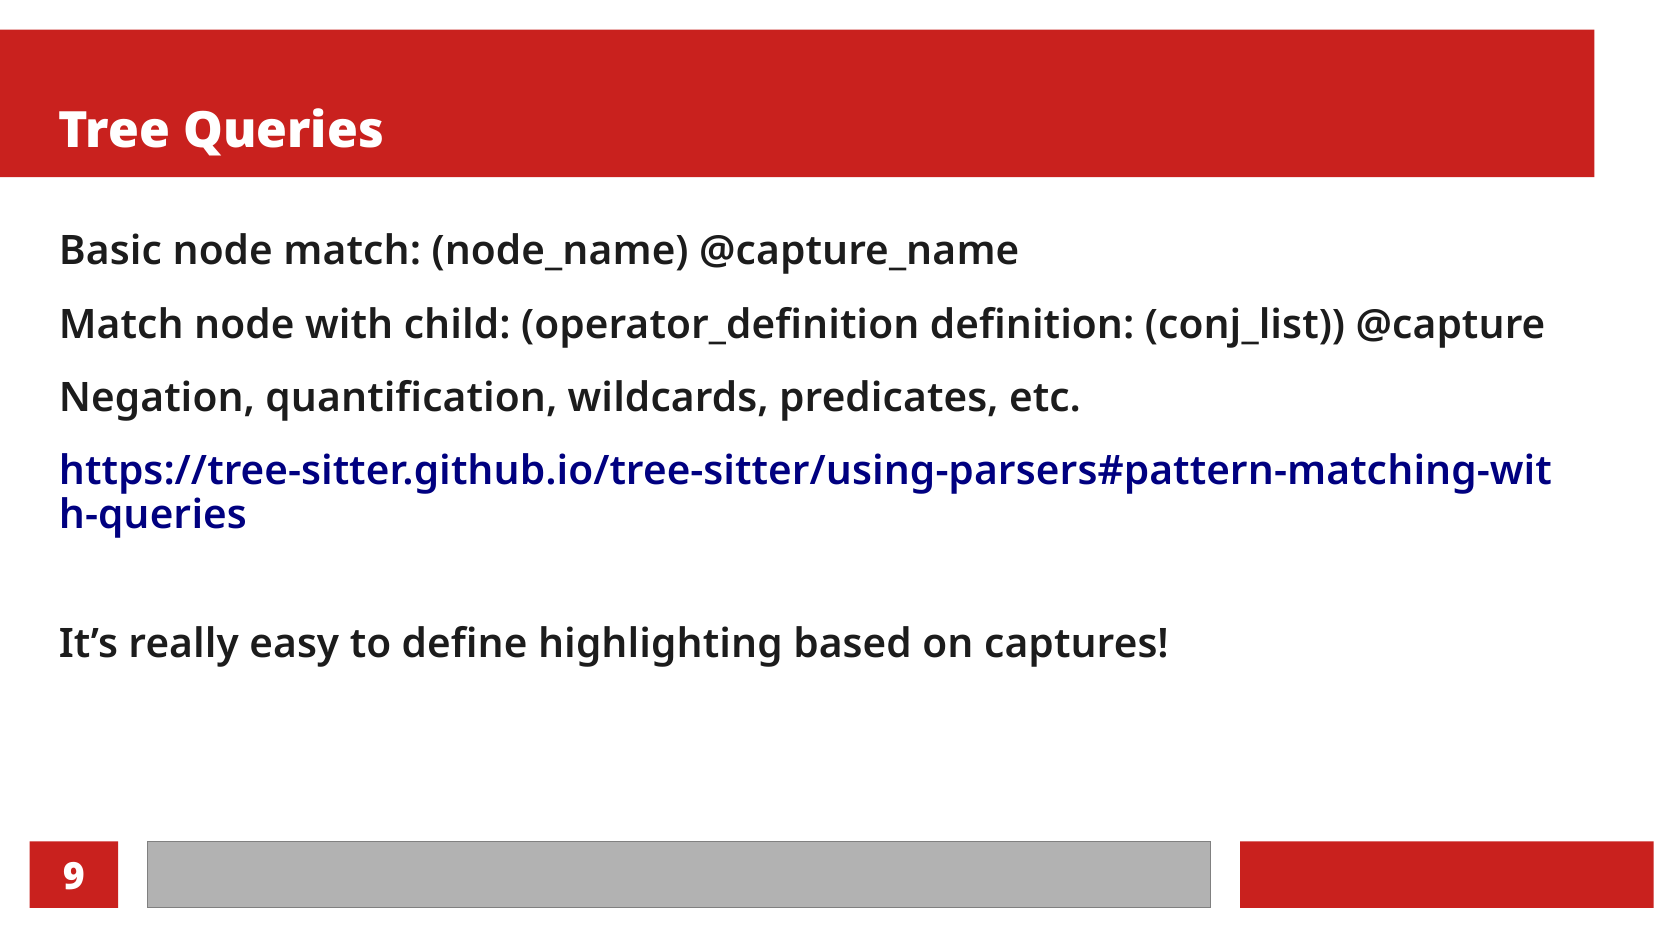

# Tree Queries
Basic node match: (node_name) @capture_name
Match node with child: (operator_definition definition: (conj_list)) @capture
Negation, quantification, wildcards, predicates, etc.
https://tree-sitter.github.io/tree-sitter/using-parsers#pattern-matching-with-queries
It’s really easy to define highlighting based on captures!
9